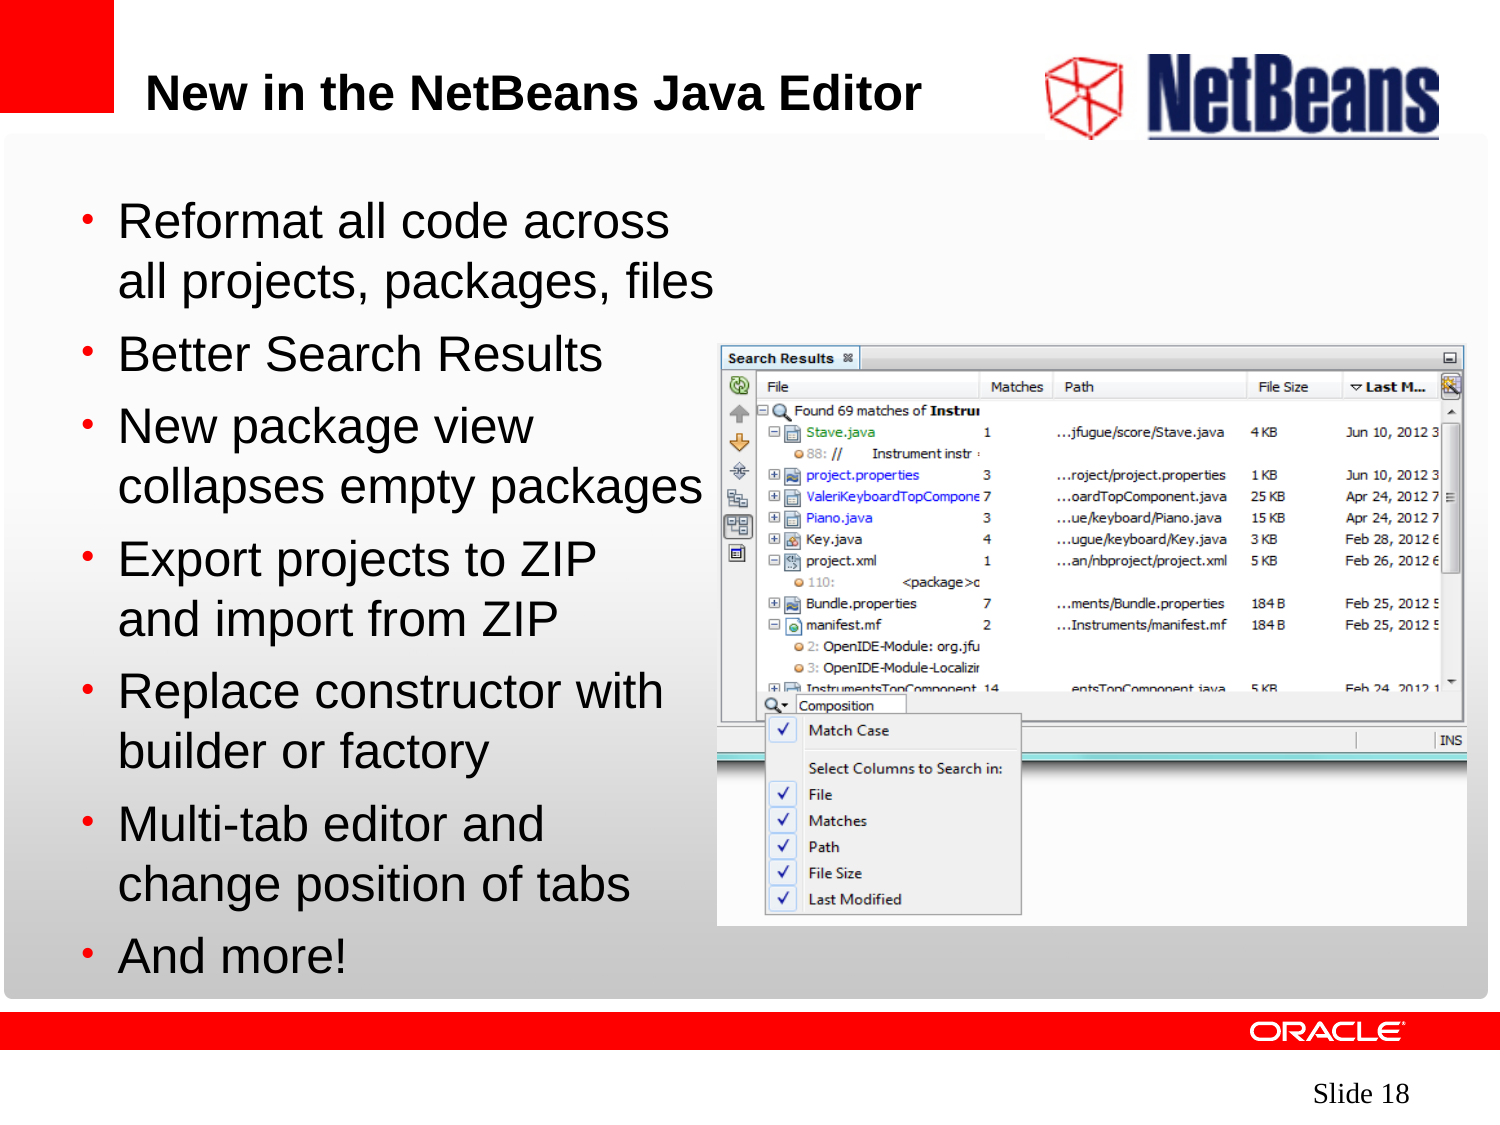

# New in the NetBeans Java Editor
Reformat all code across
all projects, packages, files
Better Search Results
New package view
collapses empty packages
Export projects to ZIP
and import from ZIP
Replace constructor with
builder or factory
Multi-tab editor and
change position of tabs
And more!